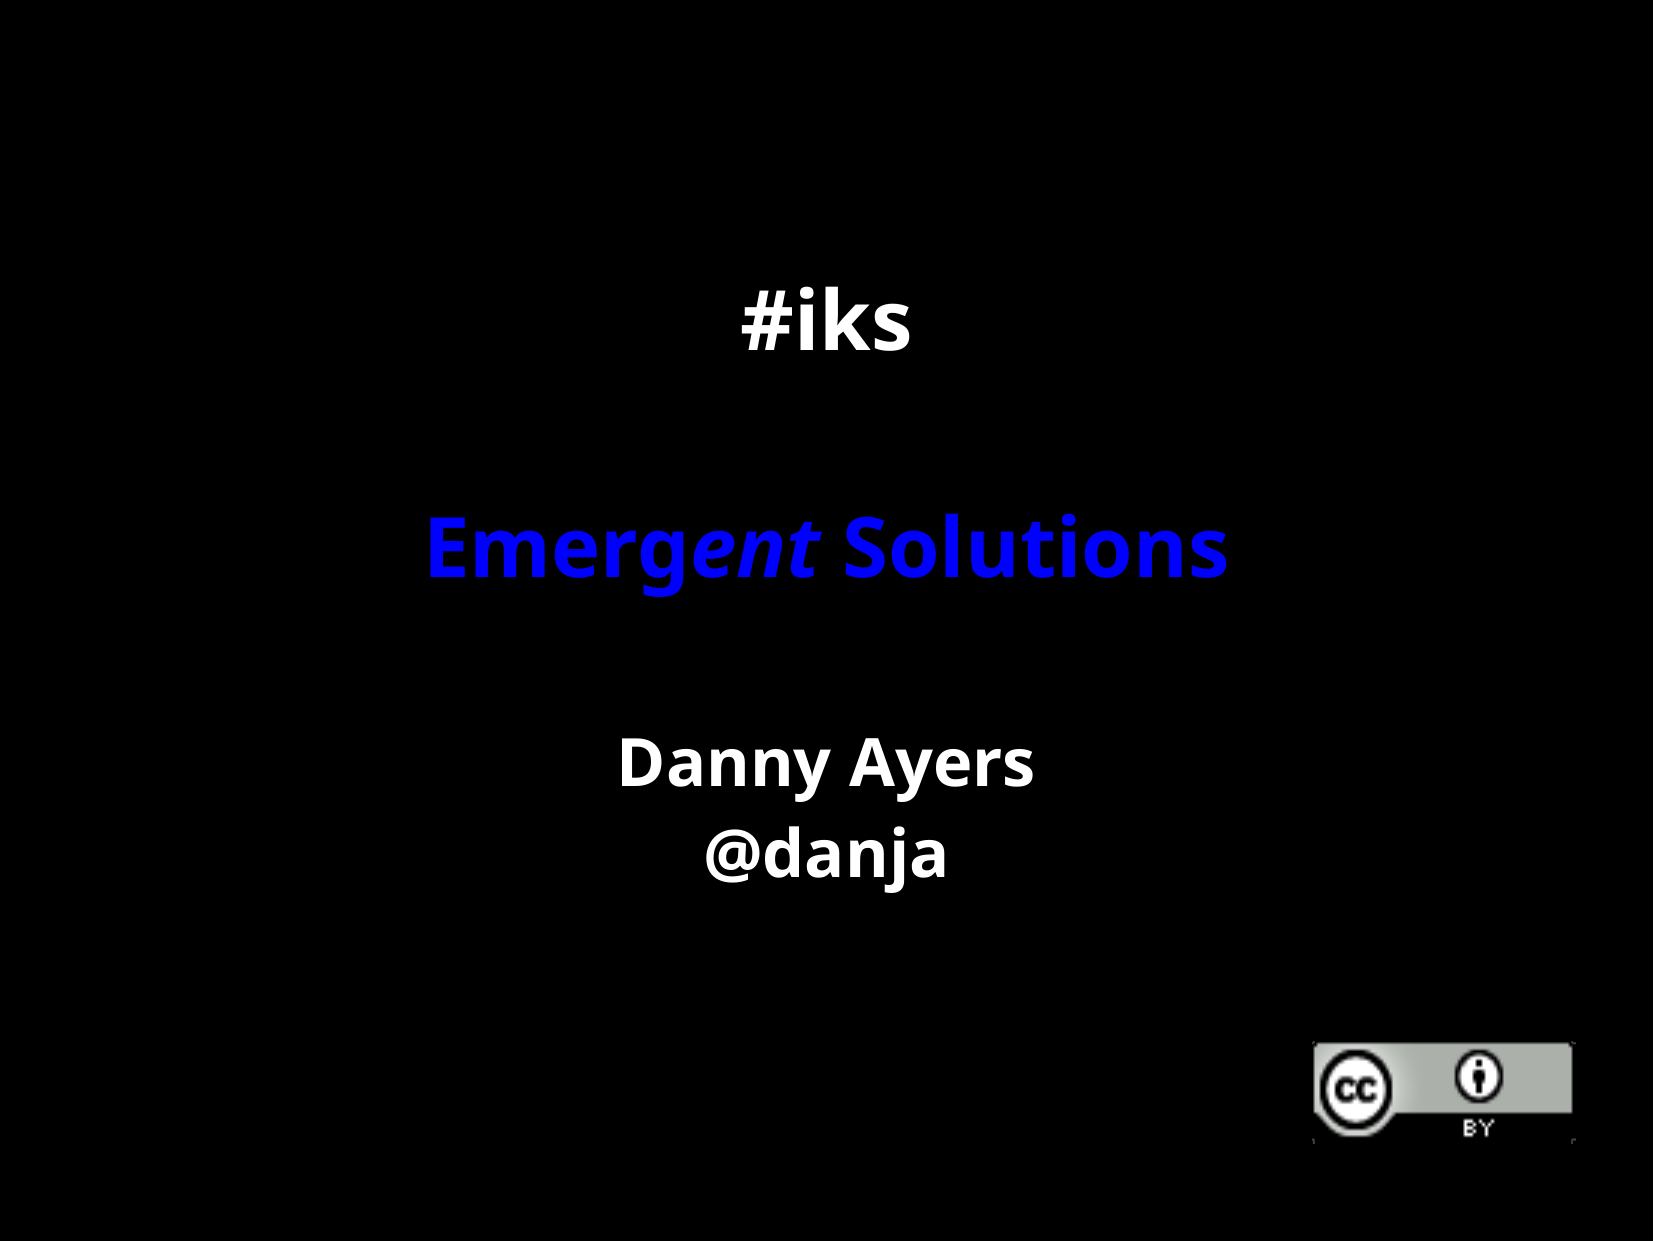

# #iks
Emergent Solutions
Danny Ayers
@danja